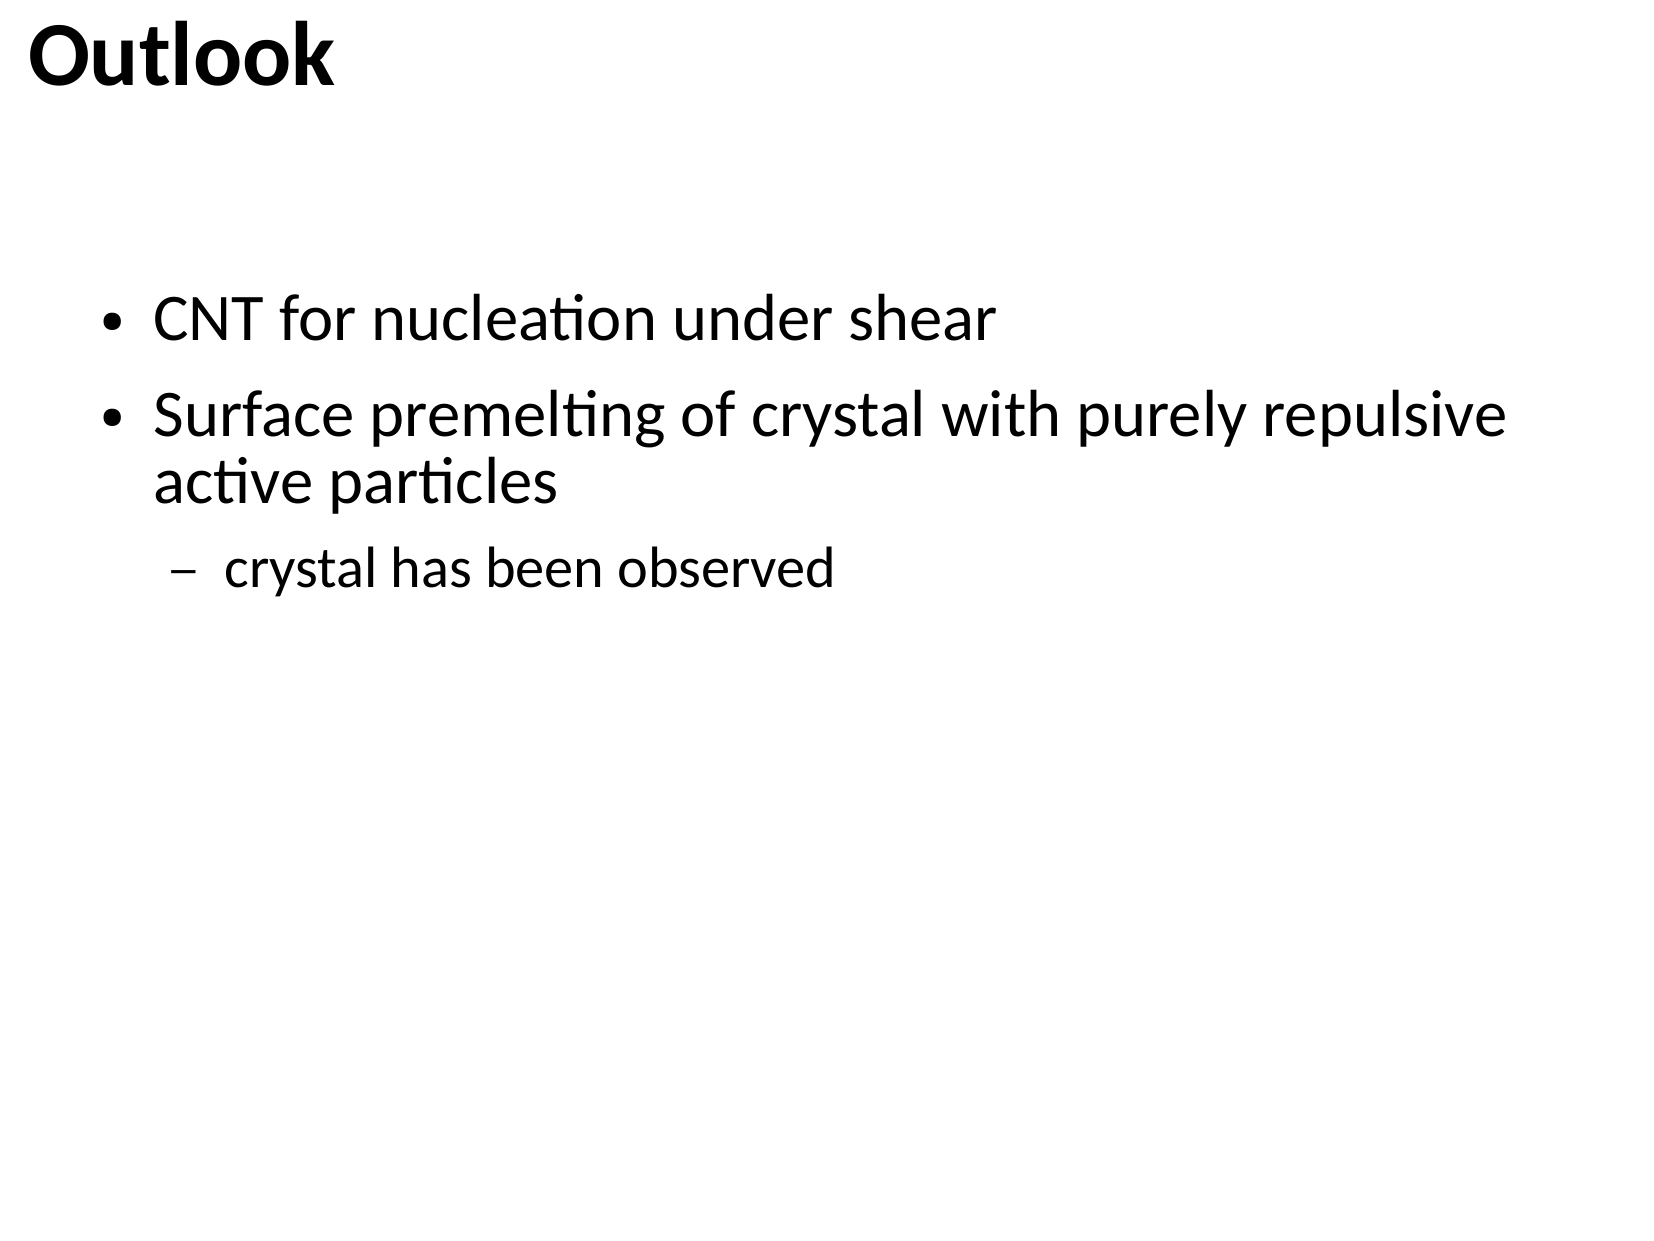

Outlook
# CNT for nucleation under shear
Surface premelting of crystal with purely repulsive active particles
crystal has been observed